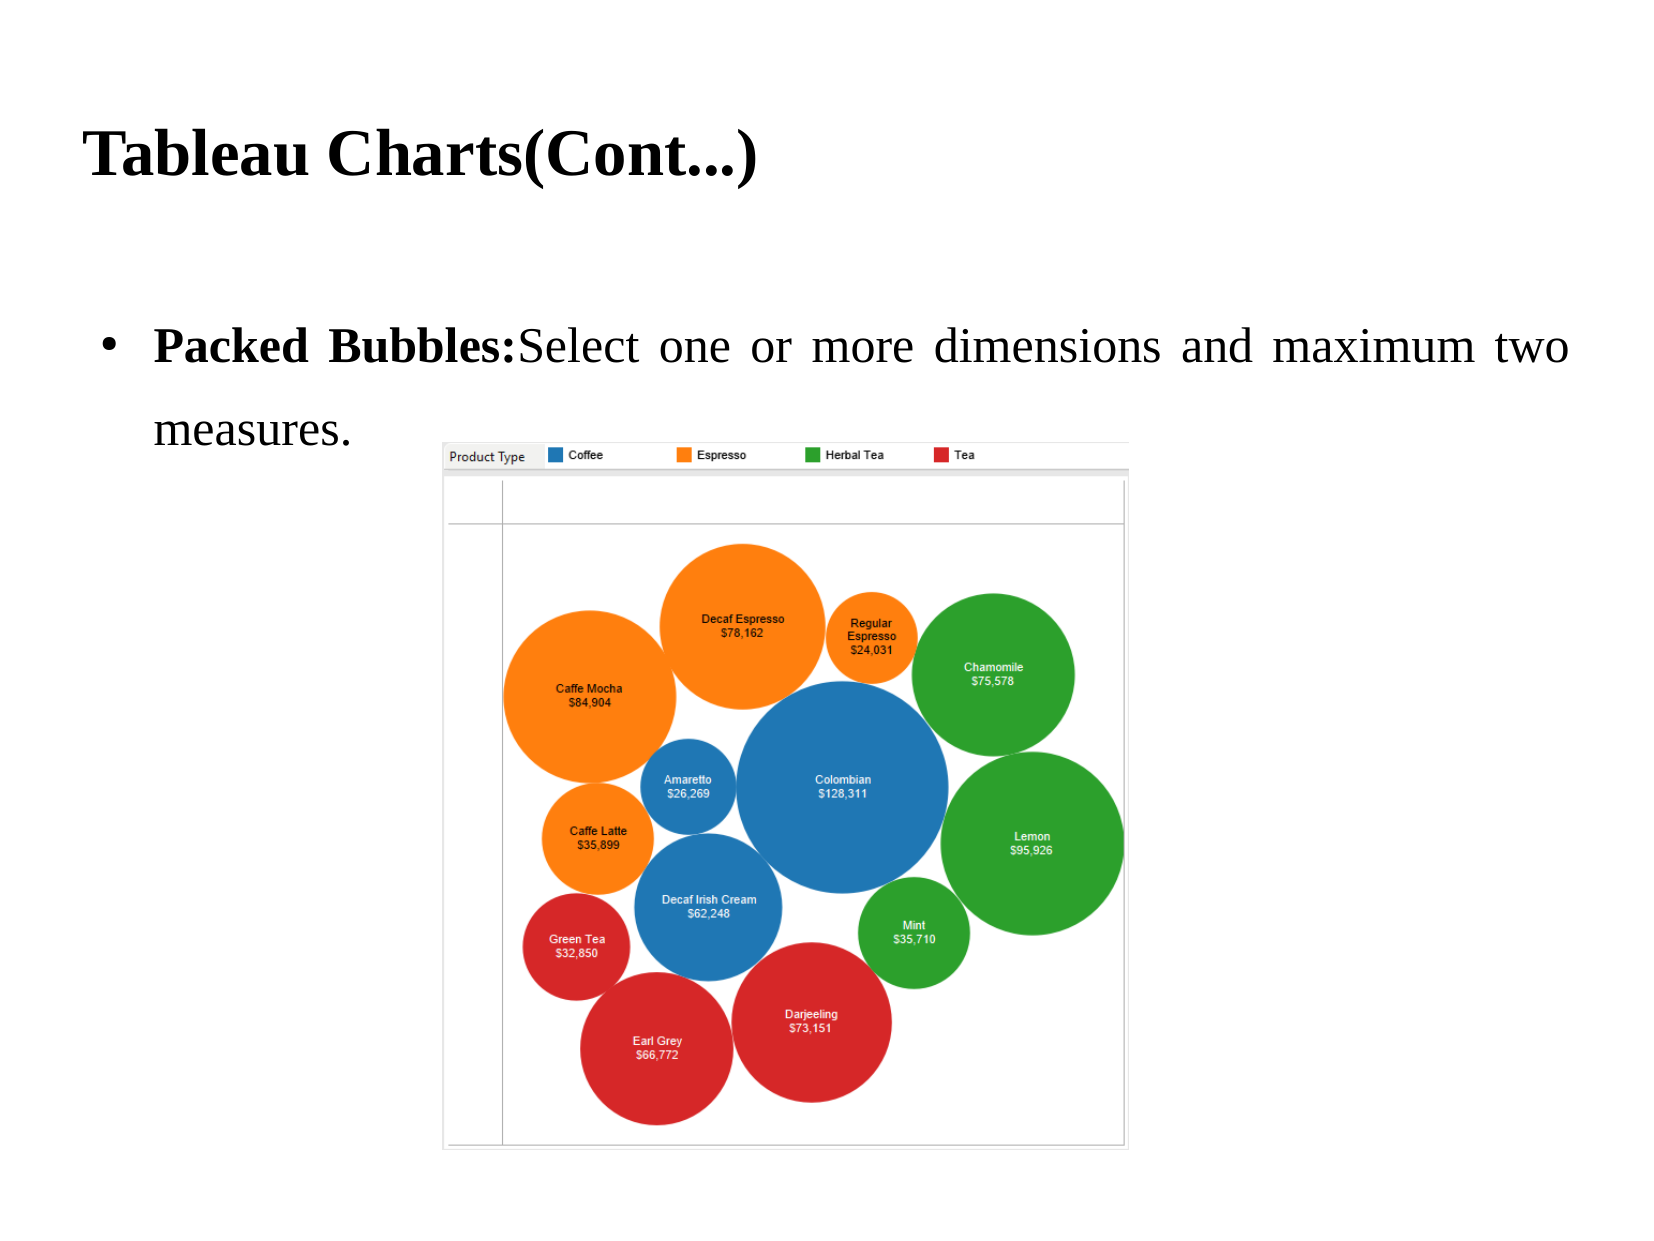

# Tableau Charts(Cont...)
Packed Bubbles:Select one or more dimensions and maximum two measures.